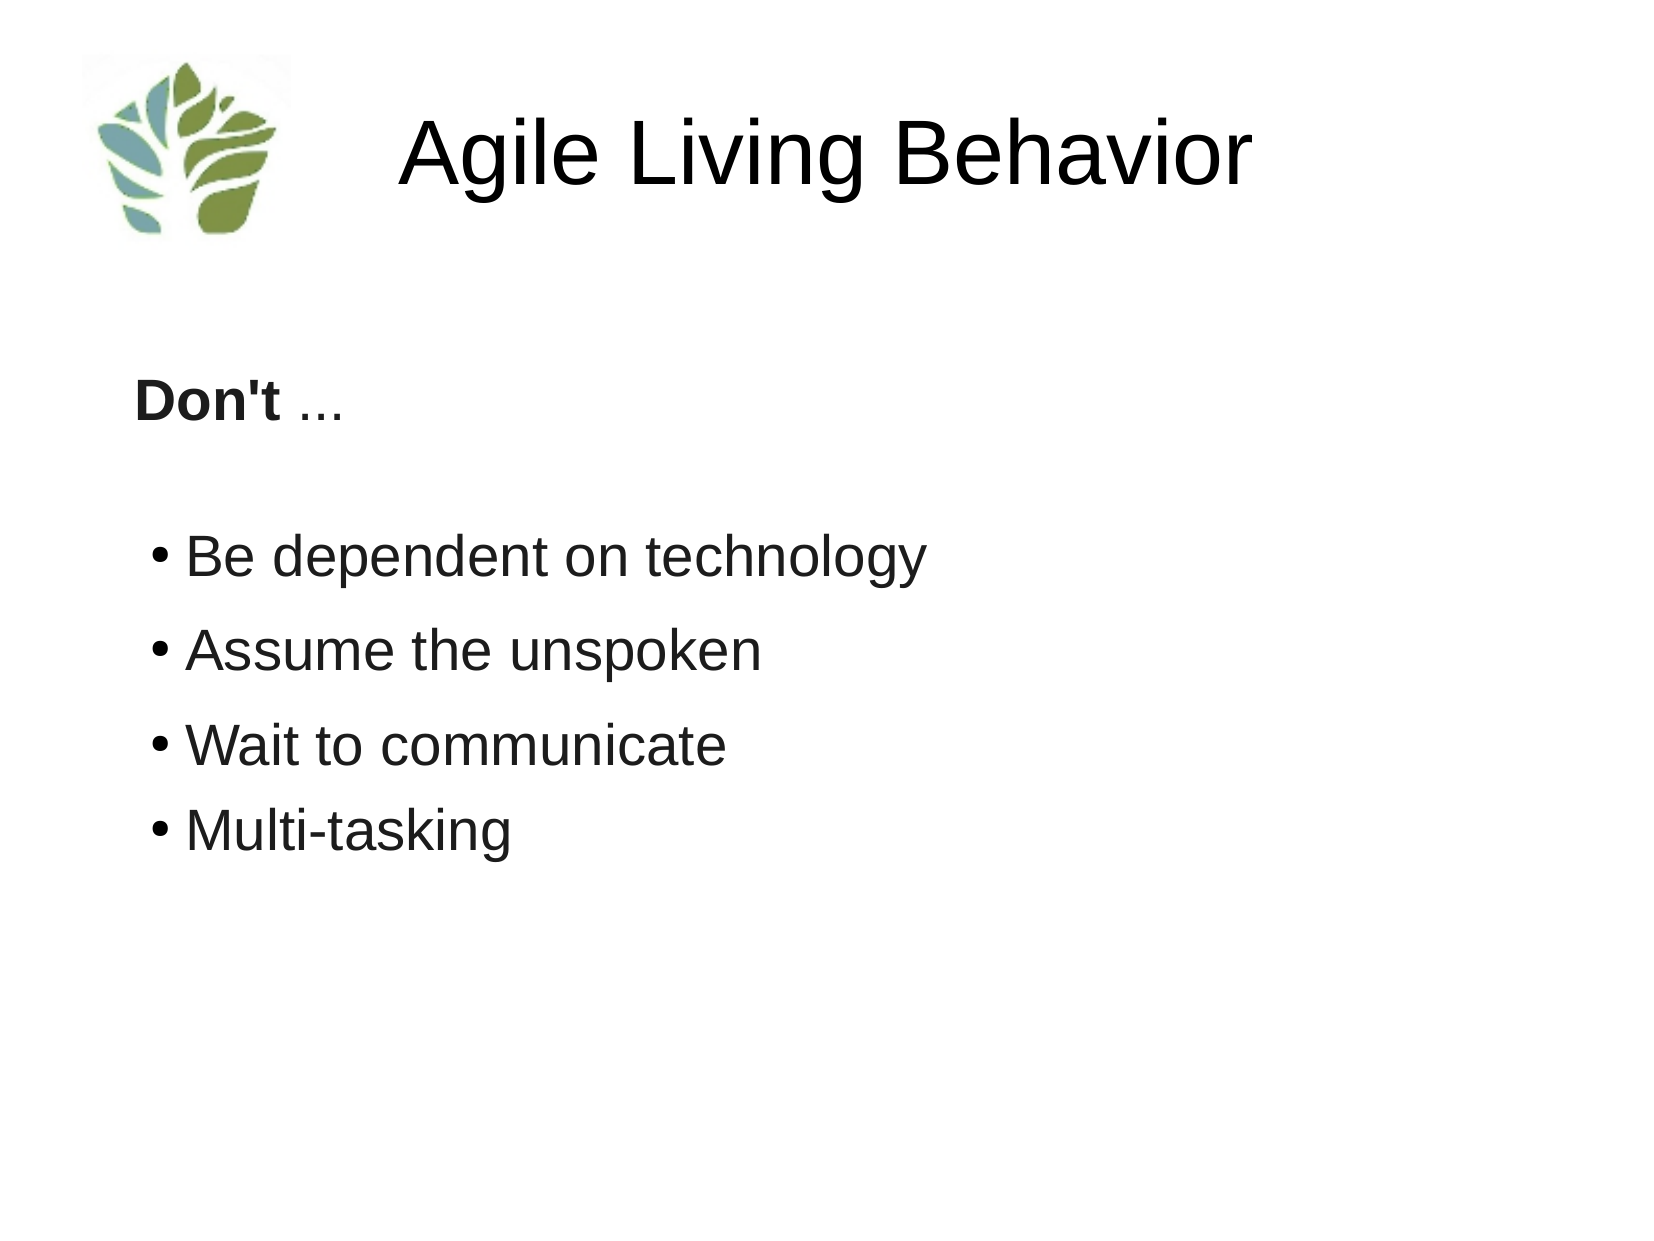

# Agile Living Behavior
Don't ...
Be dependent on technology
Assume the unspoken
Wait to communicate
Multi-tasking